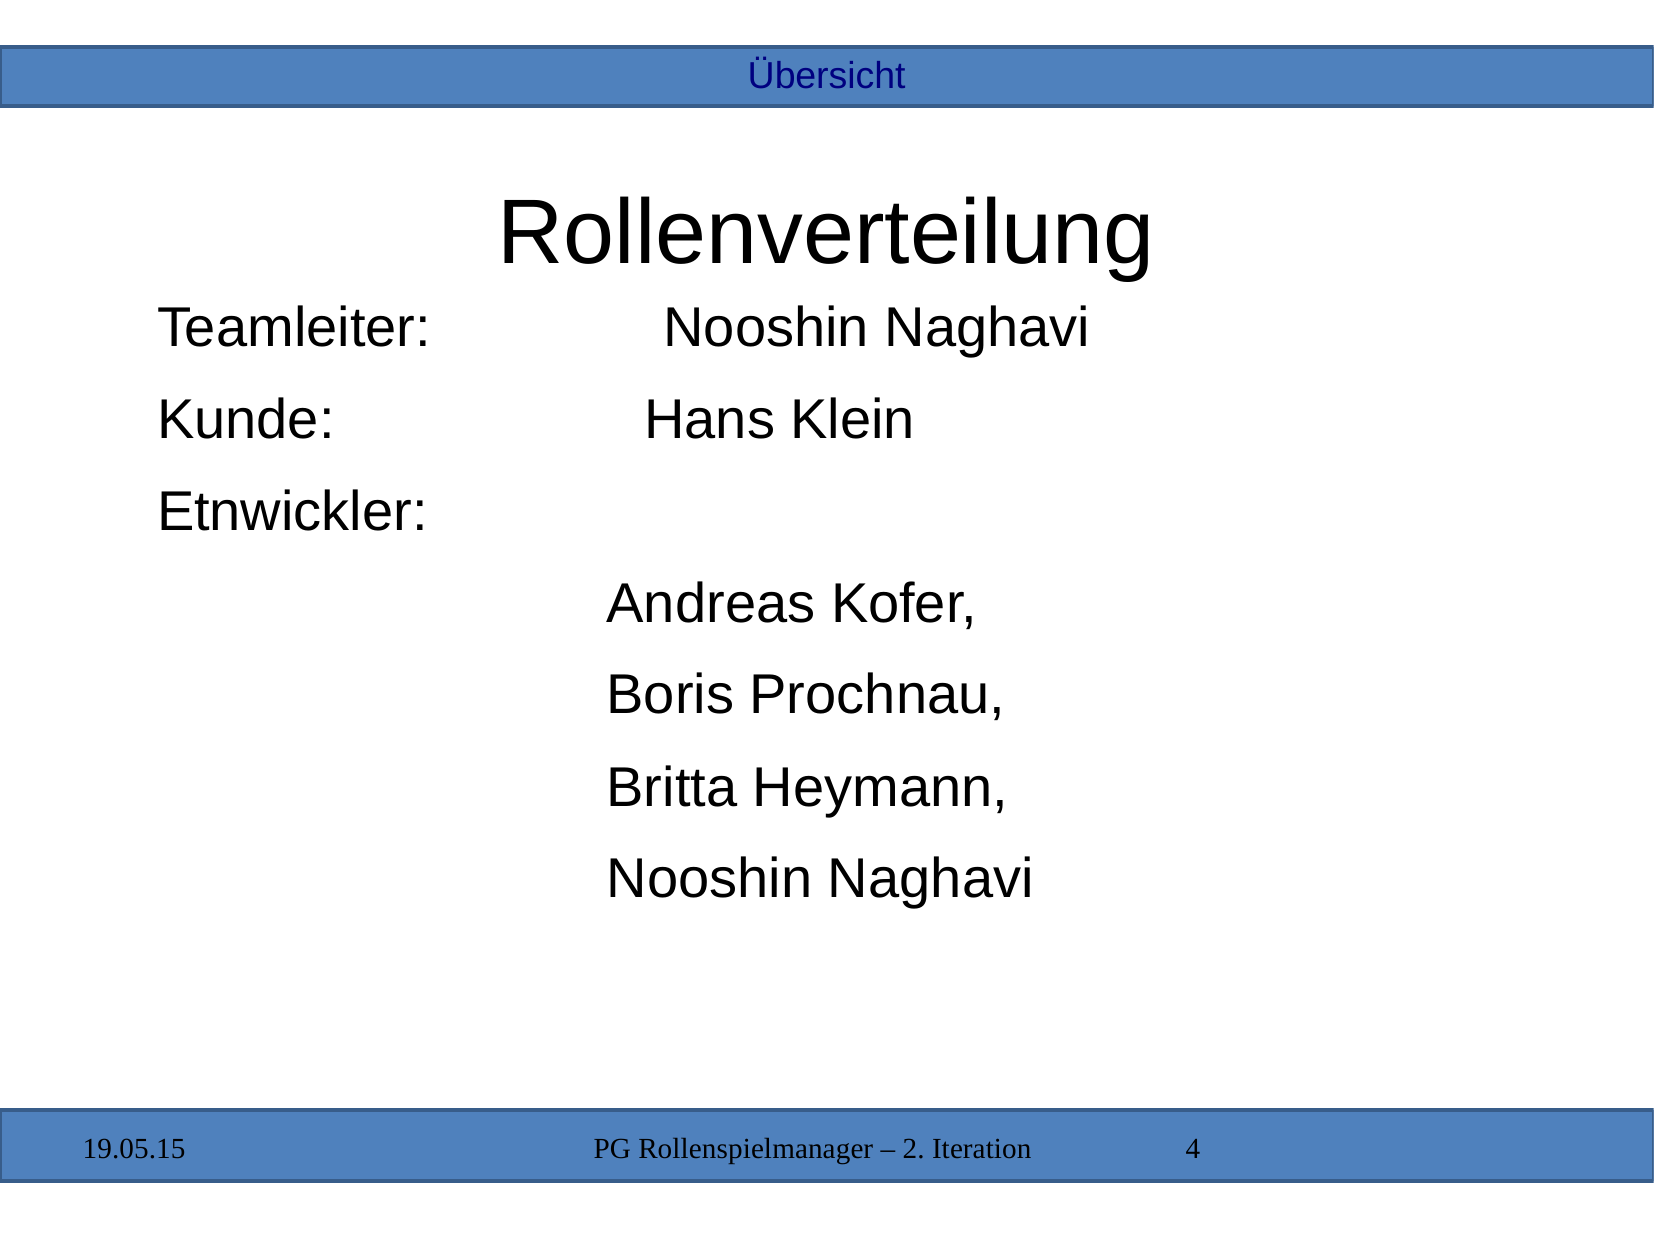

Übersicht
# Rollenverteilung
Teamleiter: Nooshin Naghavi
Kunde: Hans Klein
Etnwickler:
 Andreas Kofer,
 Boris Prochnau,
 Britta Heymann,
 Nooshin Naghavi
19.05.15
PG Rollenspielmanager – 2. Iteration
3